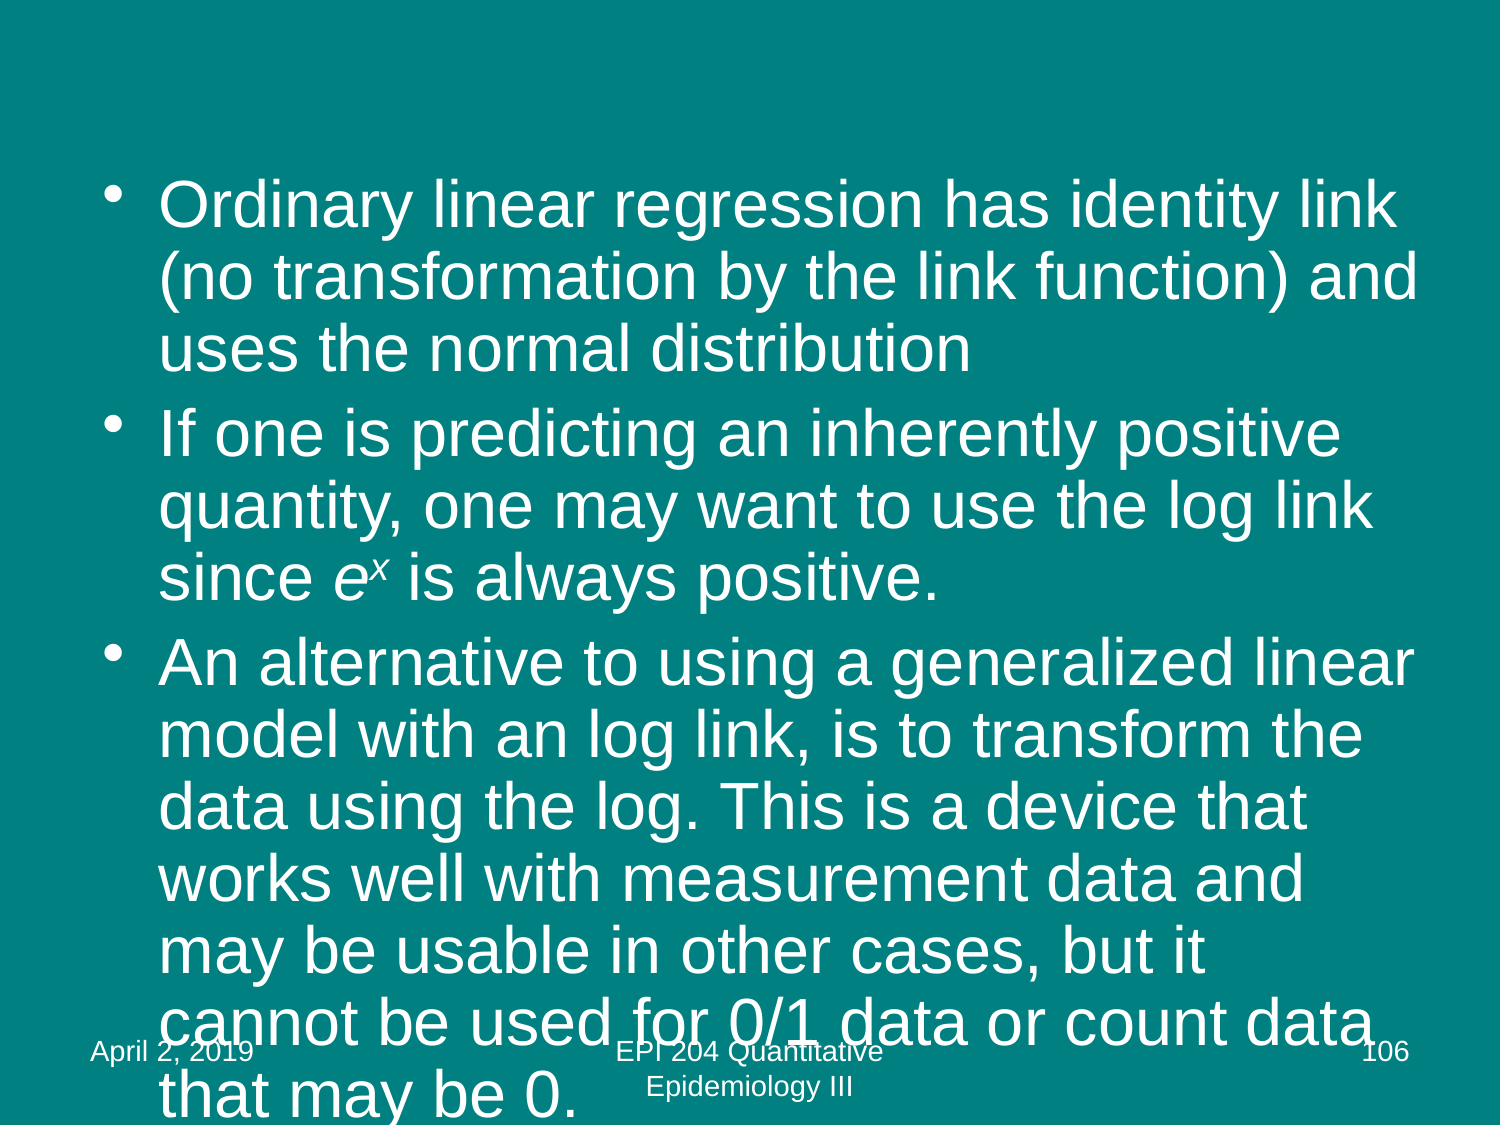

# Ordinary linear regression has identity link (no transformation by the link function) and uses the normal distribution
If one is predicting an inherently positive quantity, one may want to use the log link since ex is always positive.
An alternative to using a generalized linear model with an log link, is to transform the data using the log. This is a device that works well with measurement data and may be usable in other cases, but it cannot be used for 0/1 data or count data that may be 0.
April 2, 2019
EPI 204 Quantitative Epidemiology III